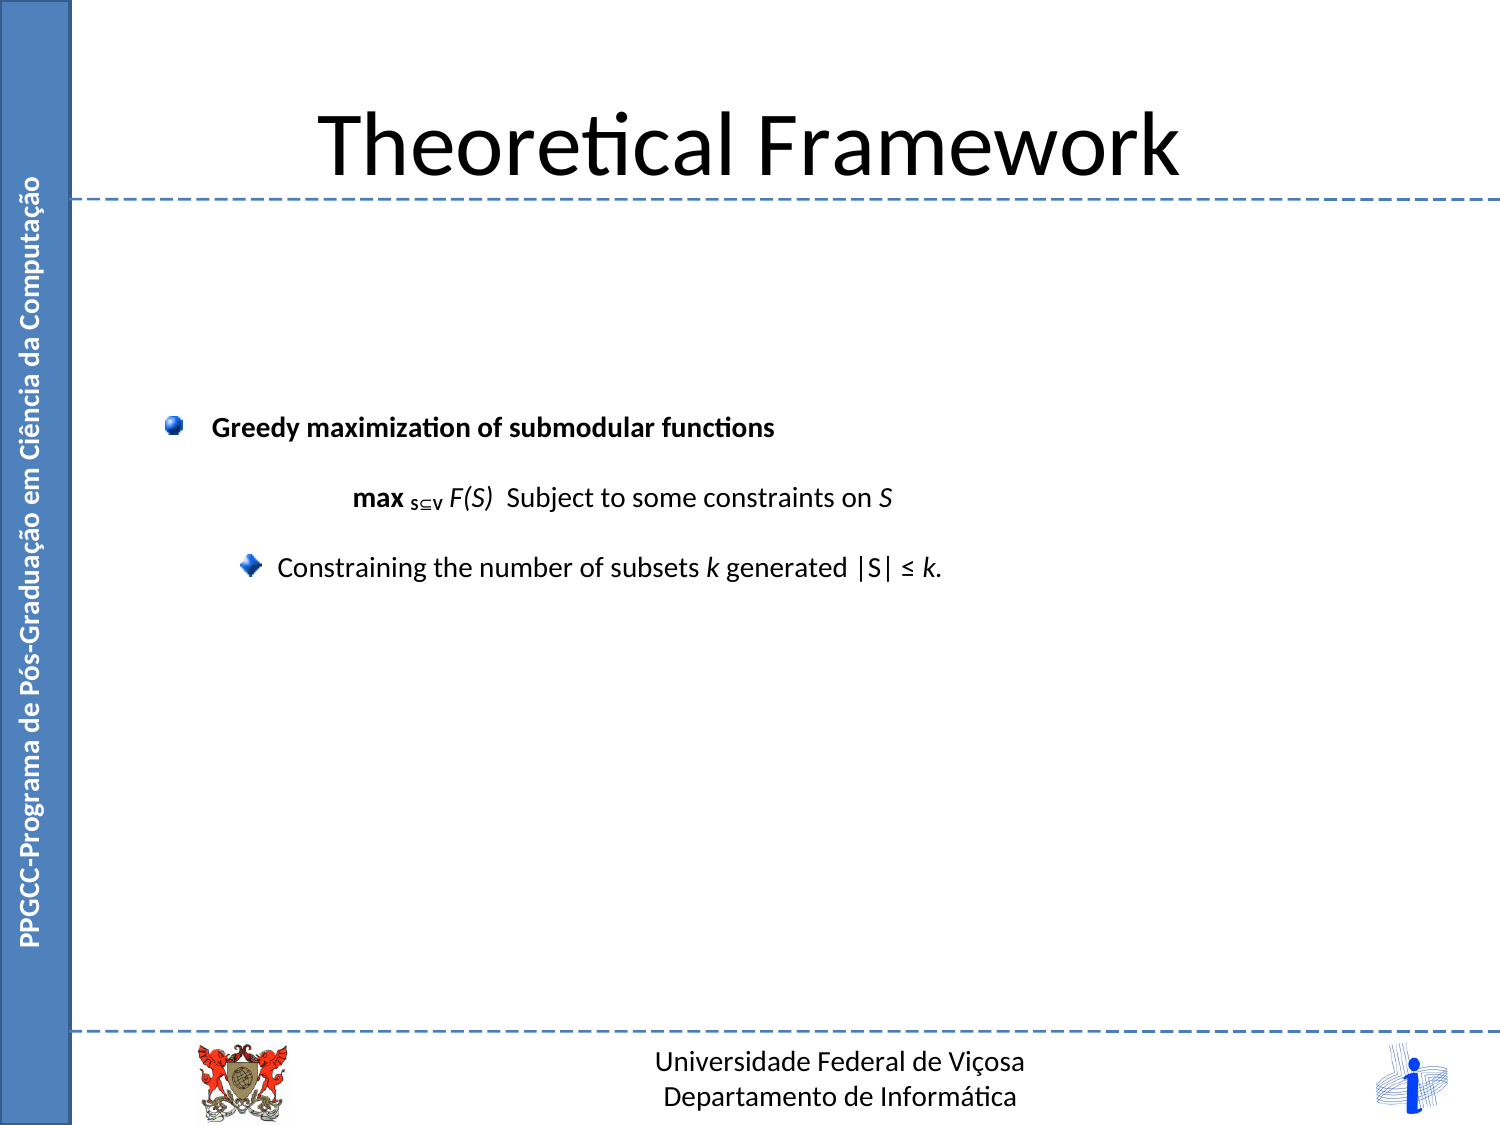

Theoretical Framework
Greedy maximization of submodular functions
max S⊆V F(S) Subject to some constraints on S
Constraining the number of subsets k generated |S| ≤ k.
PPGCC-Programa de Pós-Graduação em Ciência da Computação
Universidade Federal de Viçosa
Departamento de Informática